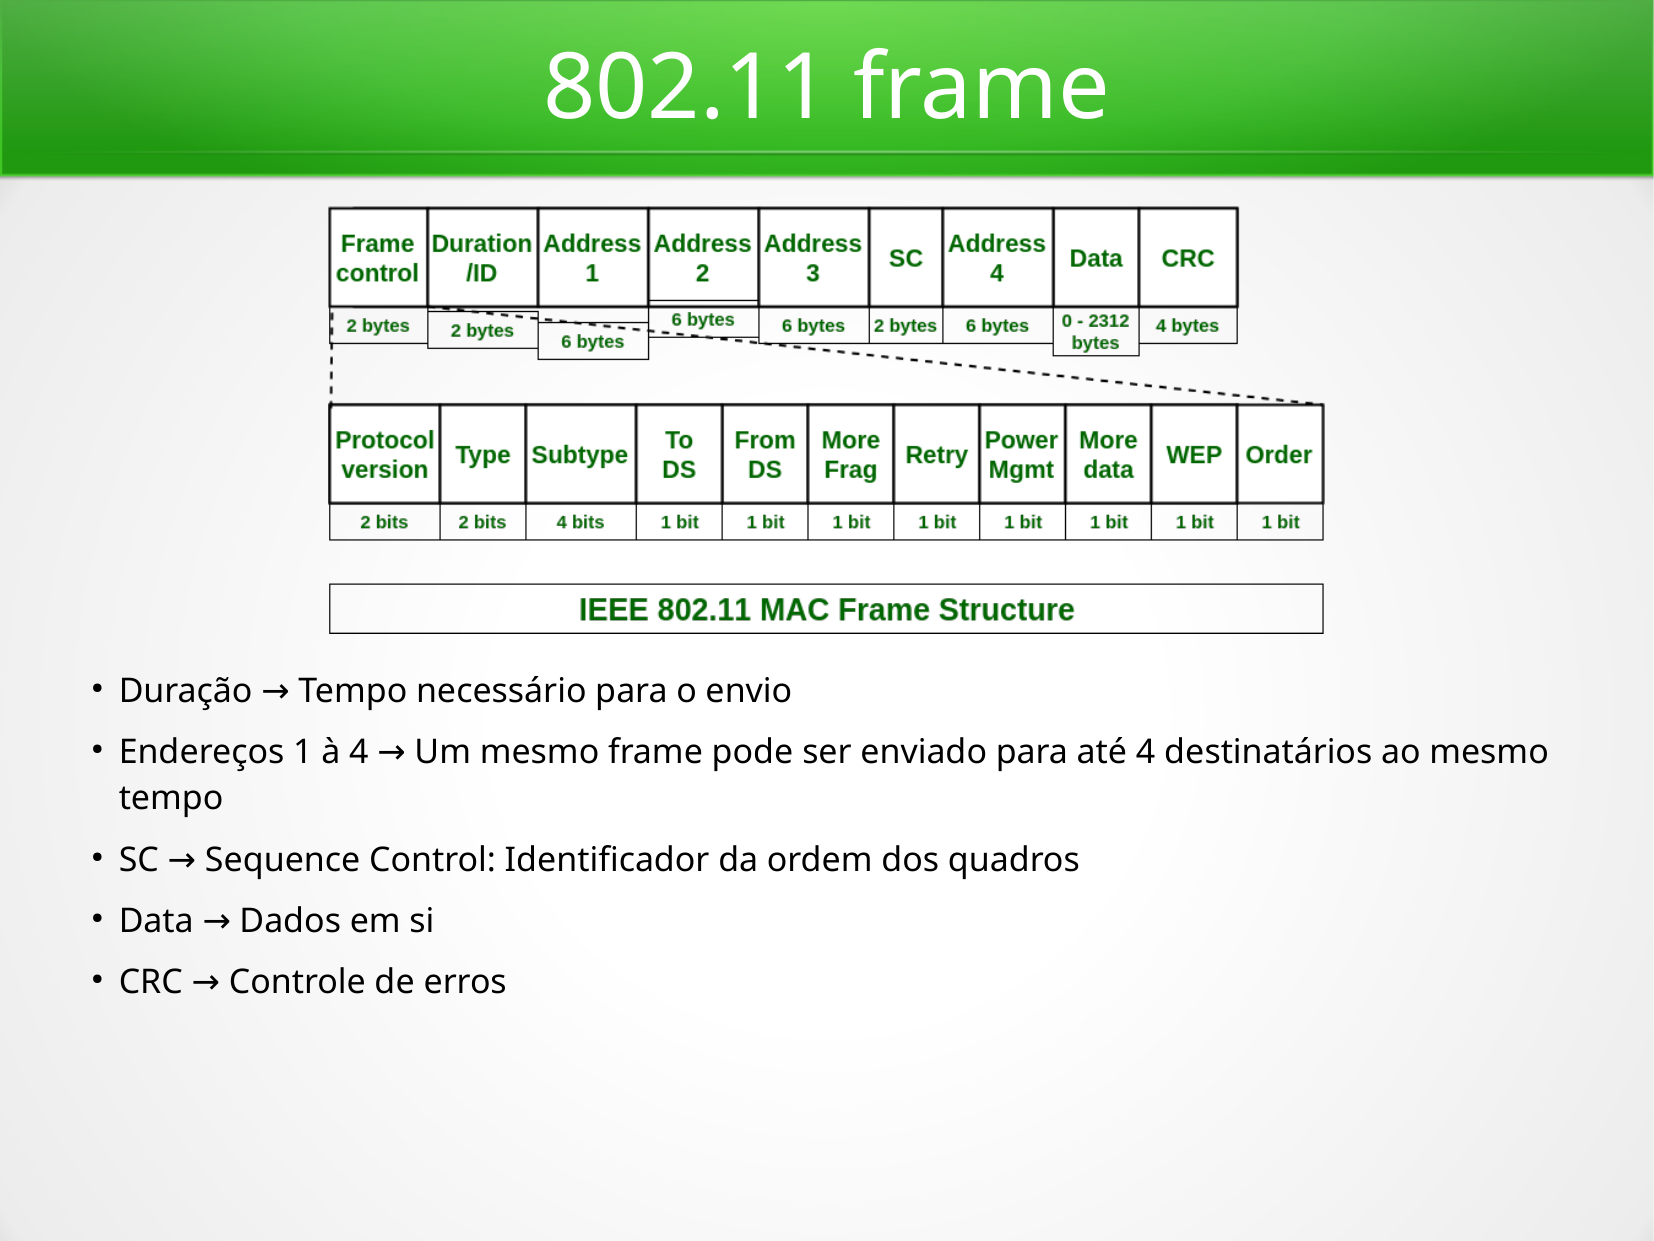

# 802.11 frame
Duração → Tempo necessário para o envio
Endereços 1 à 4 → Um mesmo frame pode ser enviado para até 4 destinatários ao mesmo tempo
SC → Sequence Control: Identificador da ordem dos quadros
Data → Dados em si
CRC → Controle de erros